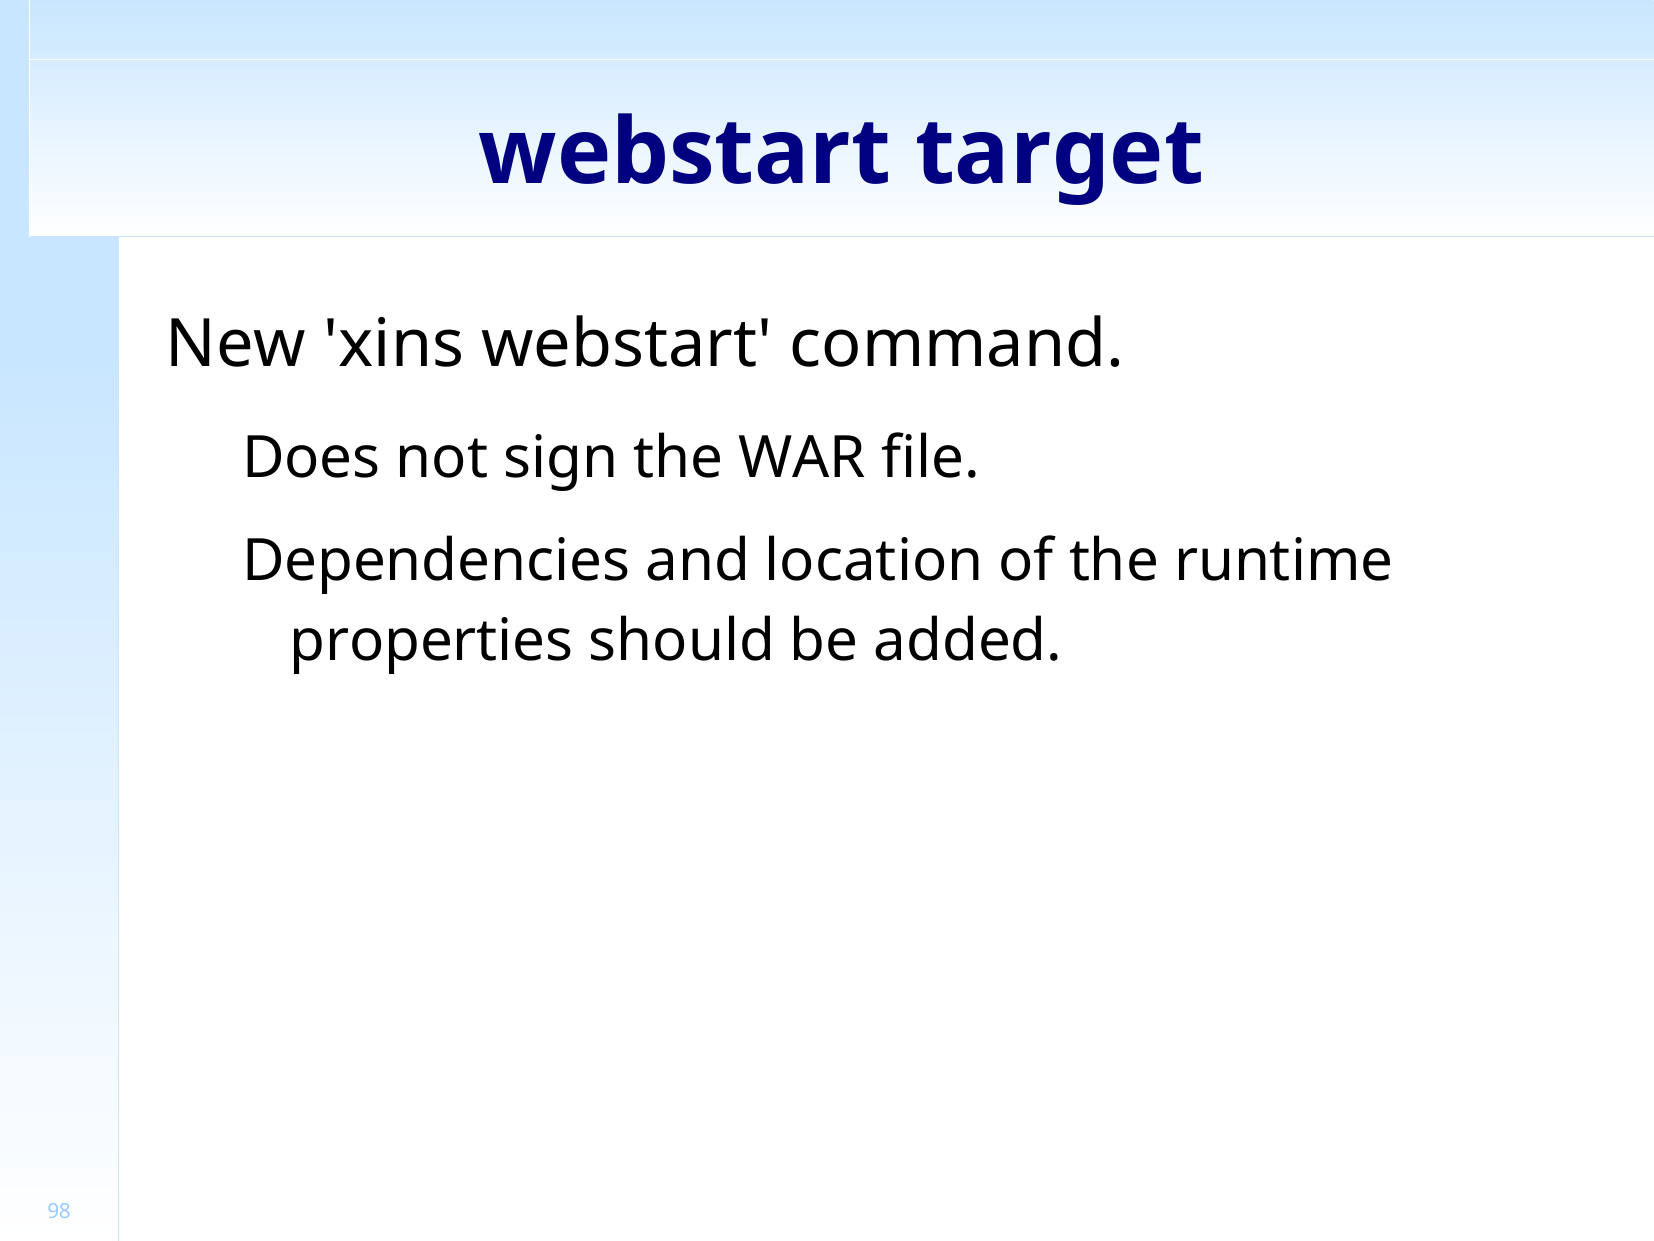

# webstart target
New 'xins webstart' command.
Does not sign the WAR file.
Dependencies and location of the runtime properties should be added.